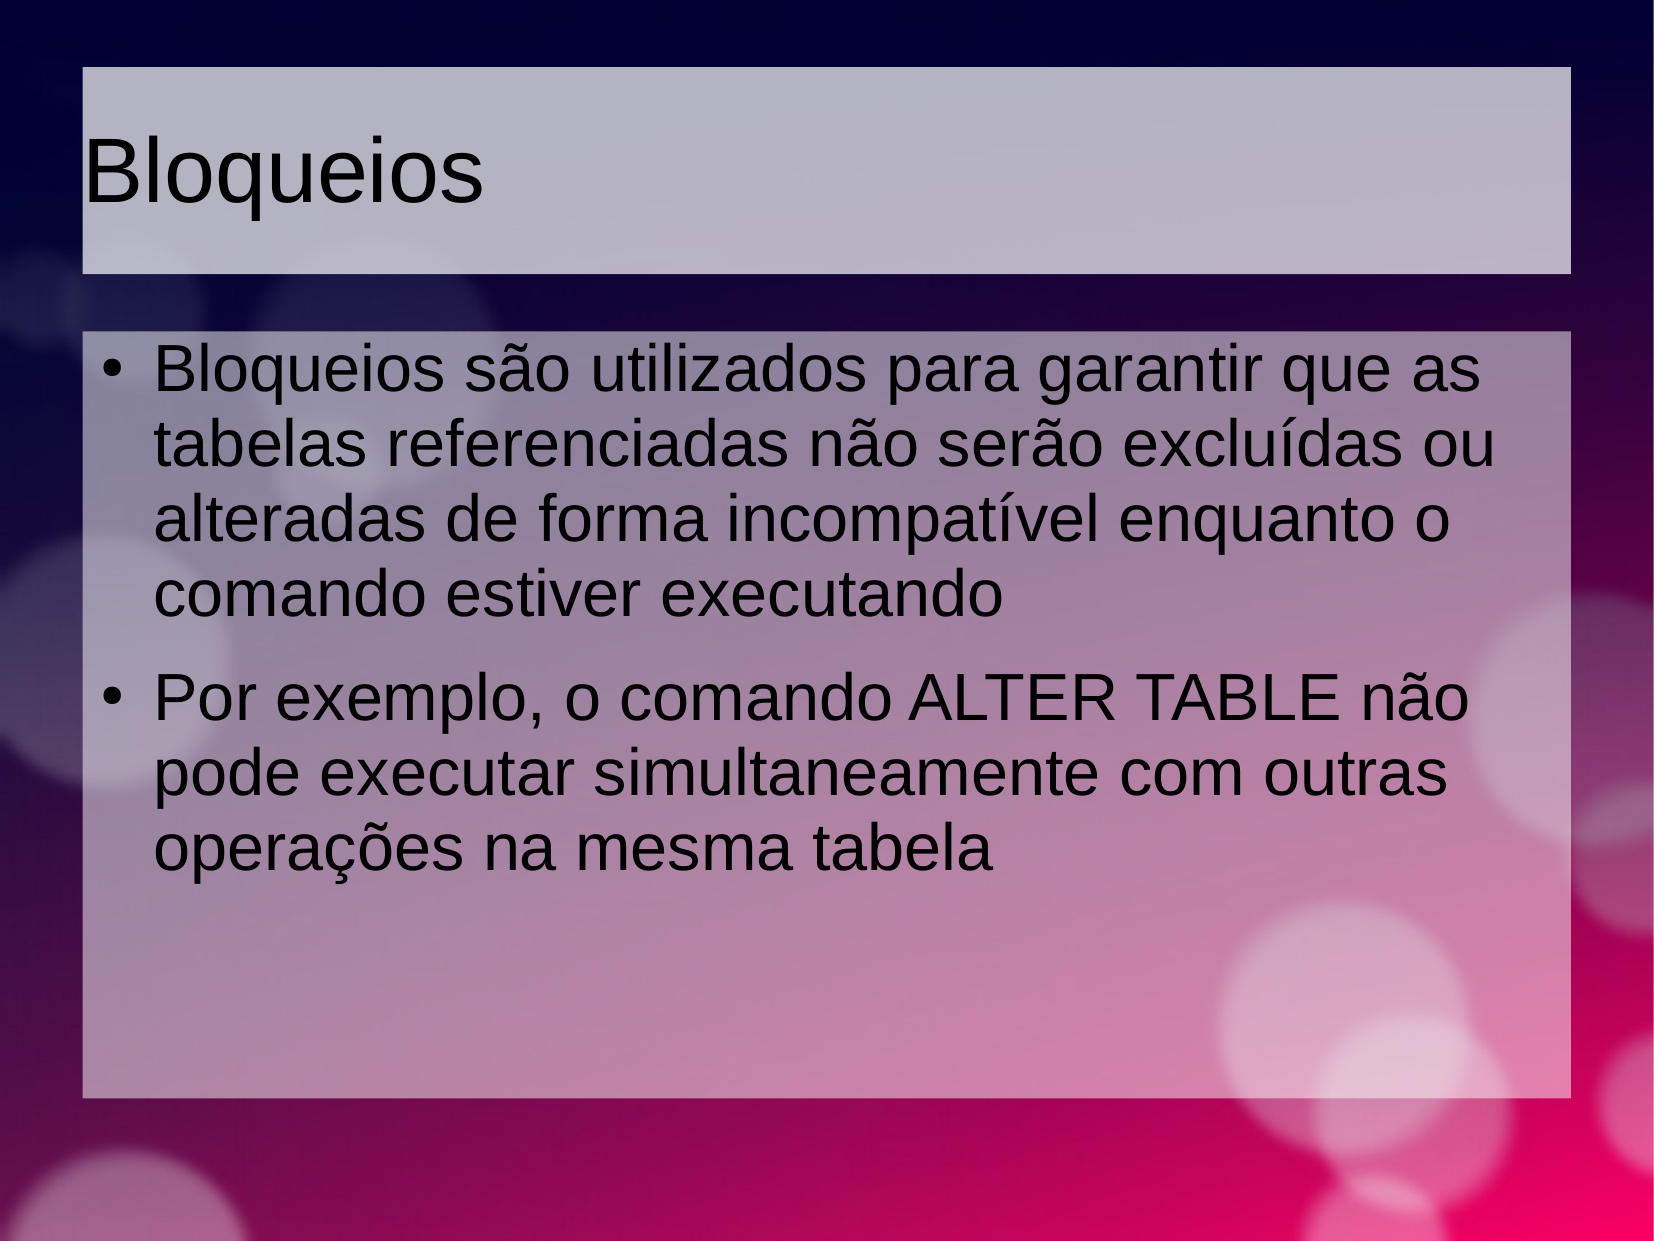

# Bloqueios
Bloqueios são utilizados para garantir que as tabelas referenciadas não serão excluídas ou alteradas de forma incompatível enquanto o comando estiver executando
Por exemplo, o comando ALTER TABLE não pode executar simultaneamente com outras operações na mesma tabela